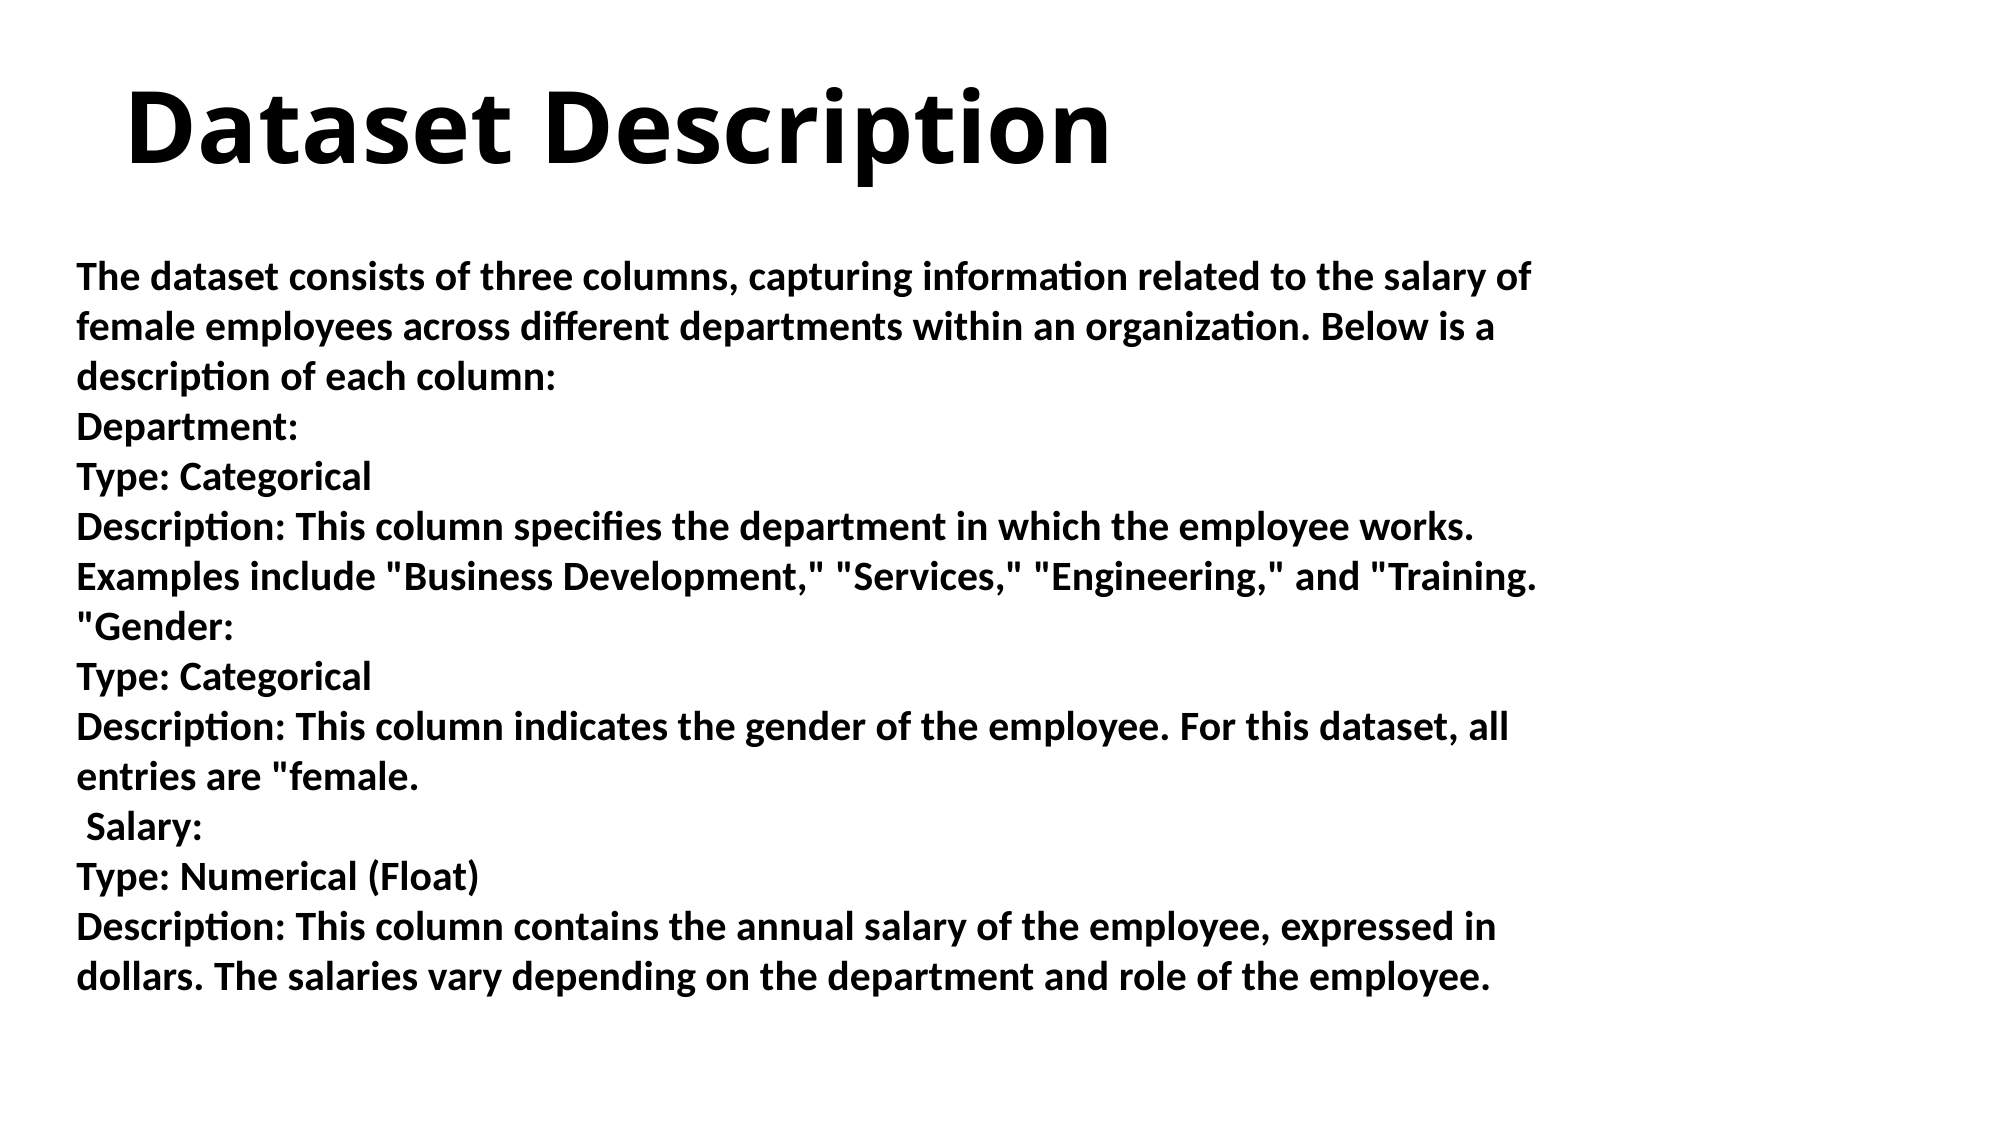

# Dataset Description
The dataset consists of three columns, capturing information related to the salary of female employees across different departments within an organization. Below is a description of each column:
Department:
Type: Categorical
Description: This column specifies the department in which the employee works. Examples include "Business Development," "Services," "Engineering," and "Training.
"Gender:
Type: Categorical
Description: This column indicates the gender of the employee. For this dataset, all entries are "female.
 Salary:
Type: Numerical (Float)
Description: This column contains the annual salary of the employee, expressed in dollars. The salaries vary depending on the department and role of the employee.